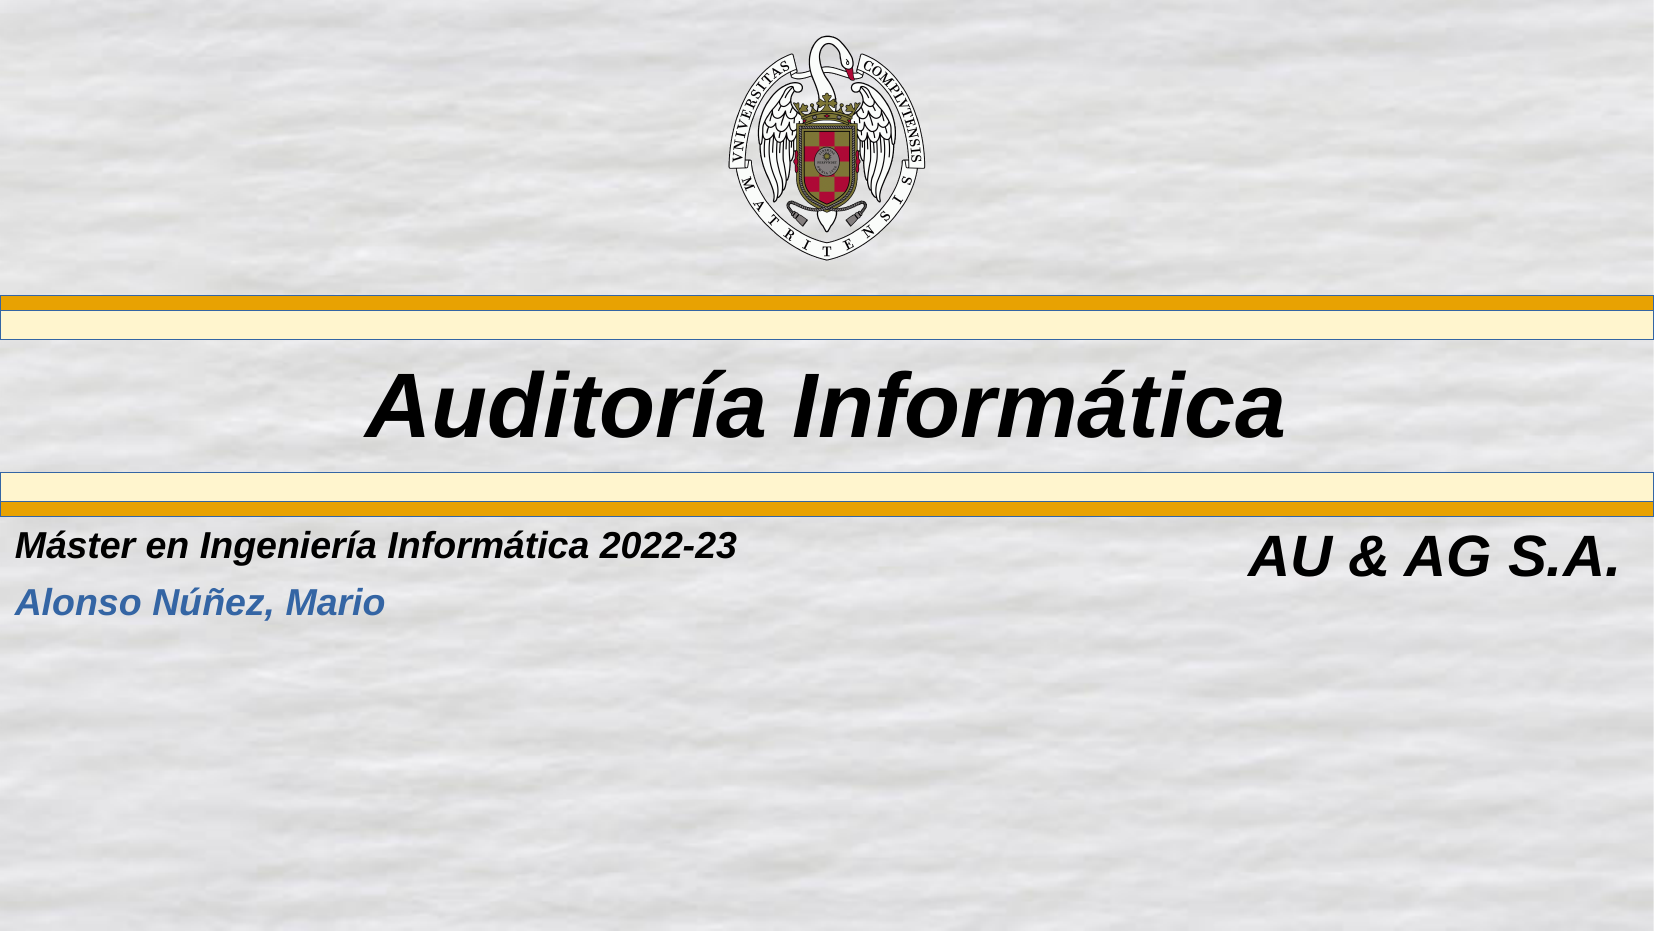

# Auditoría Informática
AU & AG S.A.
Máster en Ingeniería Informática 2022-23
Alonso Núñez, Mario